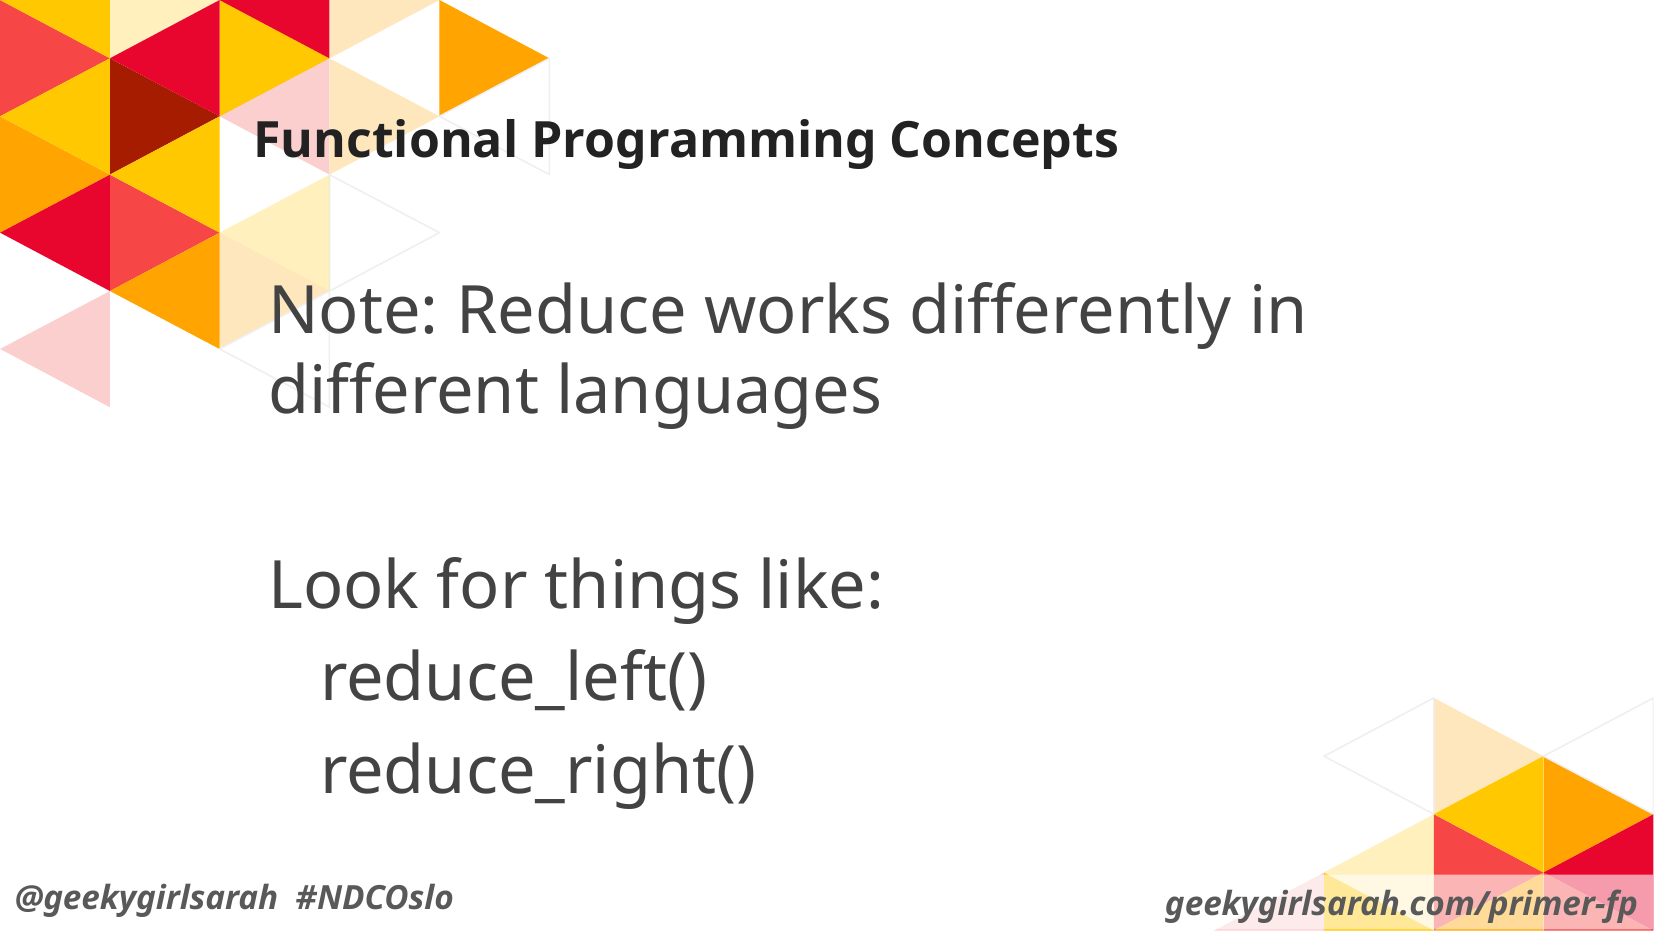

# Functional Programming Concepts
Note: Reduce works differently in different languages
Look for things like:
 reduce_left()
 reduce_right()